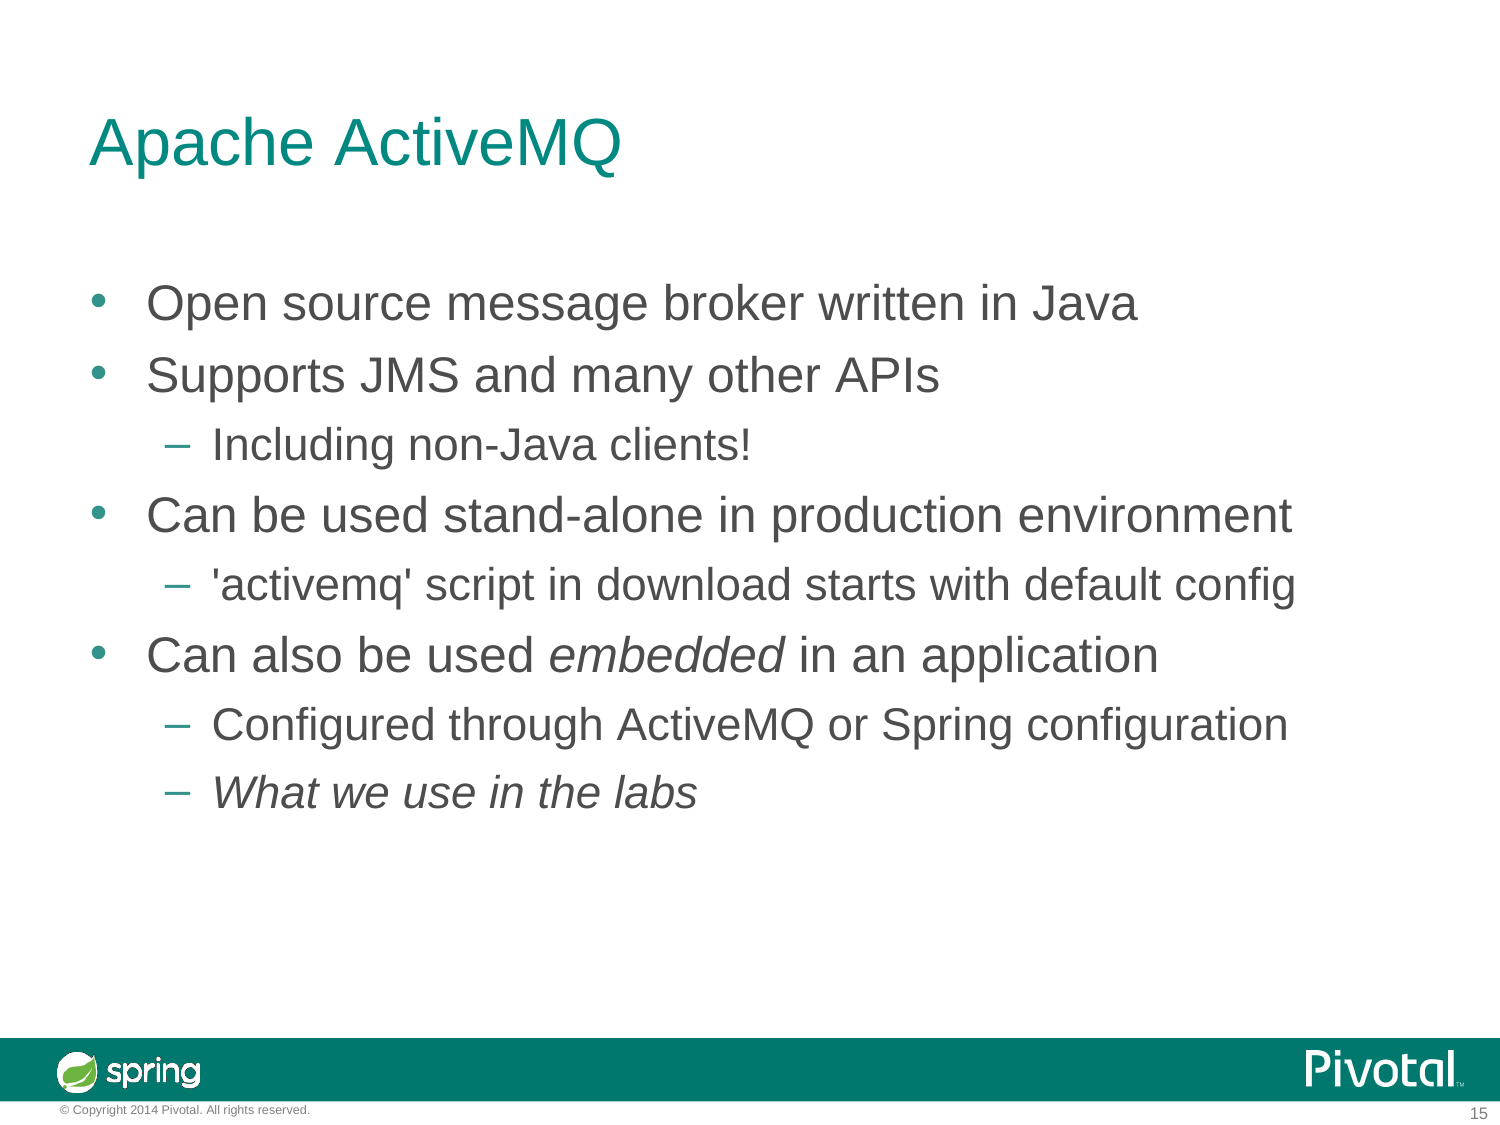

# Apache ActiveMQ
Open source message broker written in Java
Supports JMS and many other APIs
Including non-Java clients!
Can be used stand-alone in production environment
'activemq' script in download starts with default config
Can also be used embedded in an application
Configured through ActiveMQ or Spring configuration
What we use in the labs